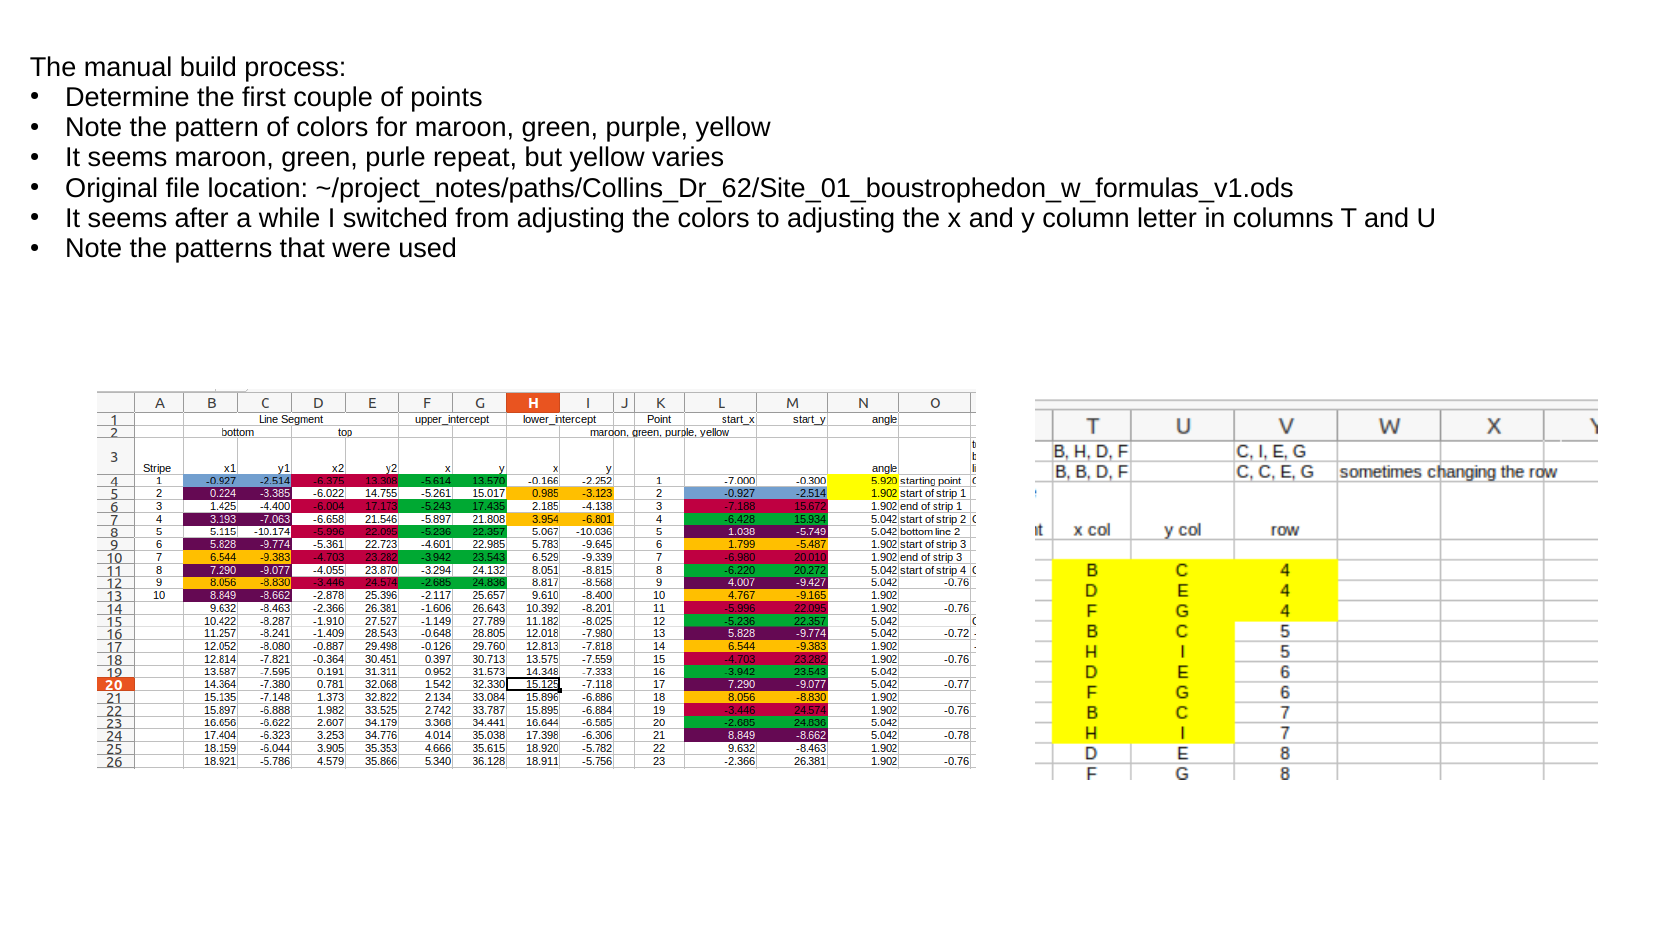

The manual build process:
Determine the first couple of points
Note the pattern of colors for maroon, green, purple, yellow
It seems maroon, green, purle repeat, but yellow varies
Original file location: ~/project_notes/paths/Collins_Dr_62/Site_01_boustrophedon_w_formulas_v1.ods
It seems after a while I switched from adjusting the colors to adjusting the x and y column letter in columns T and U
Note the patterns that were used